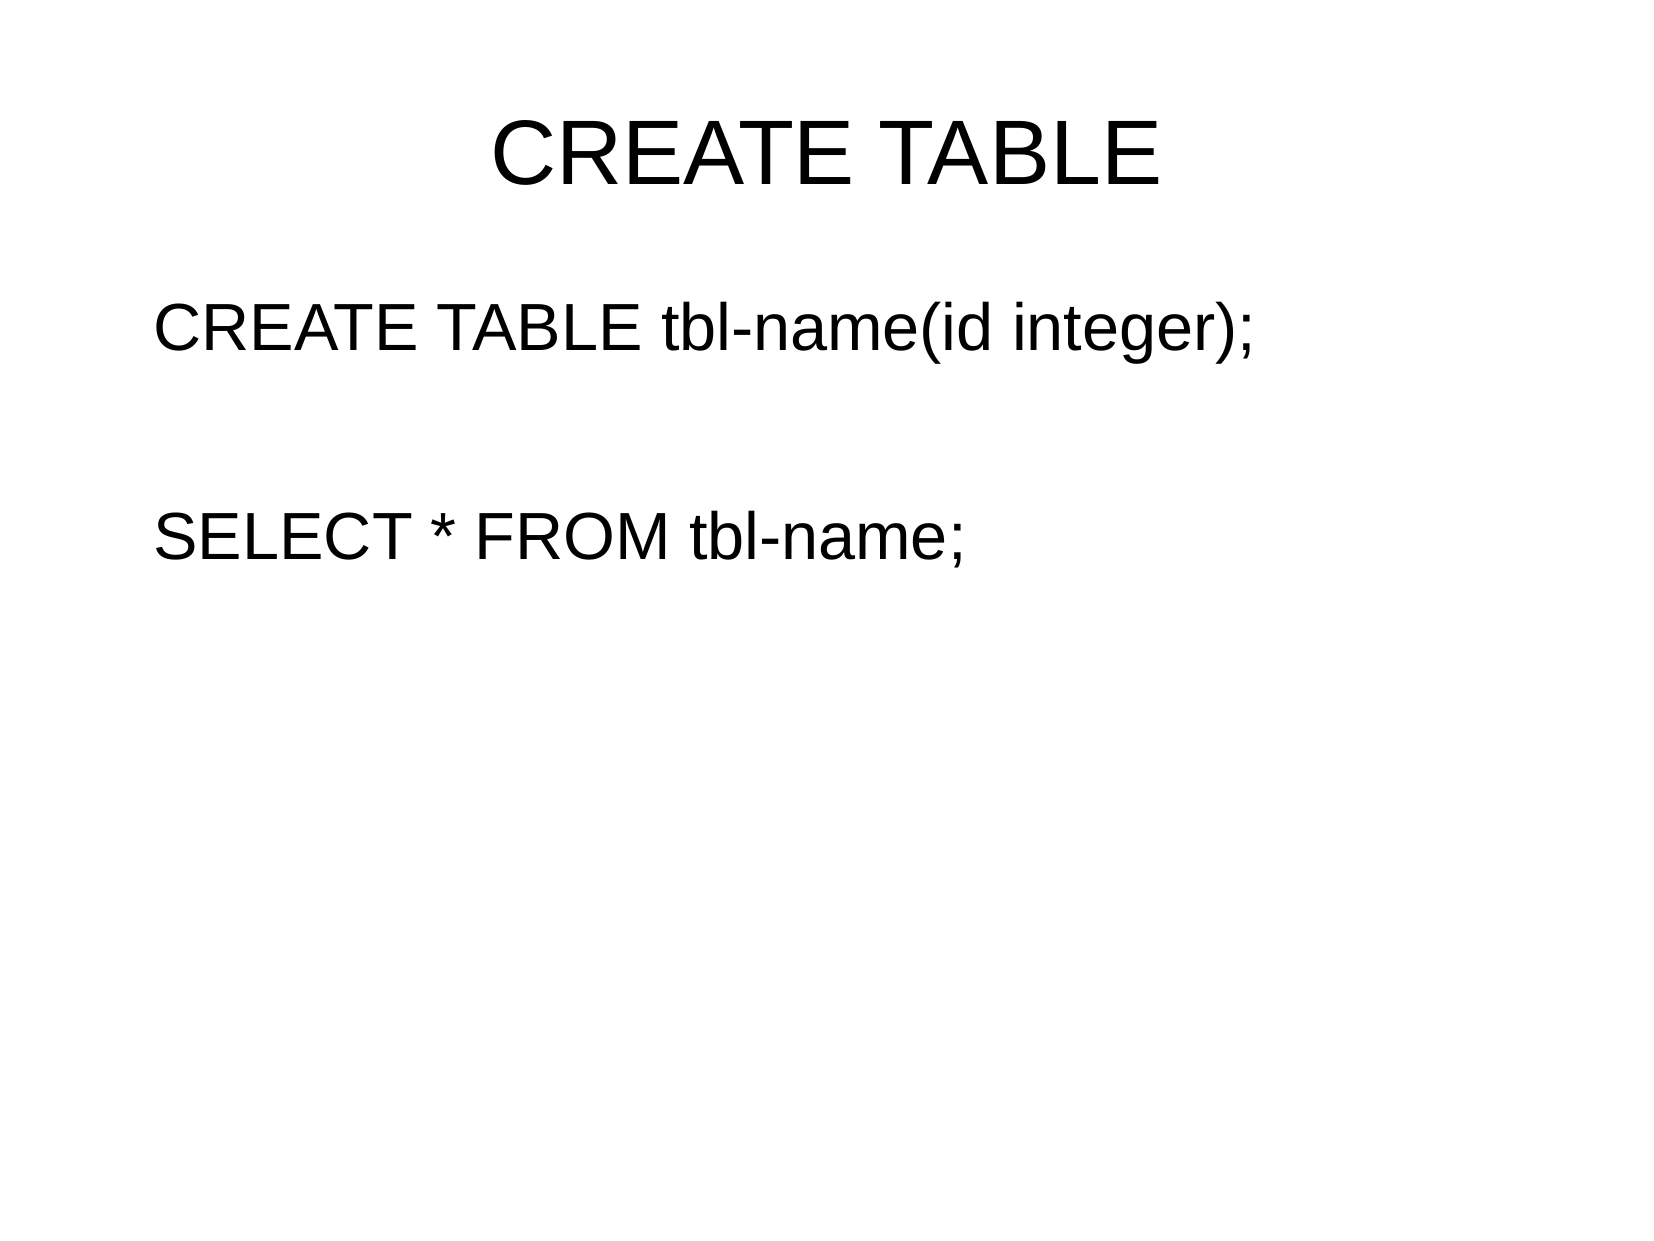

# CREATE TABLE
CREATE TABLE tbl-name(id integer);
SELECT * FROM tbl-name;